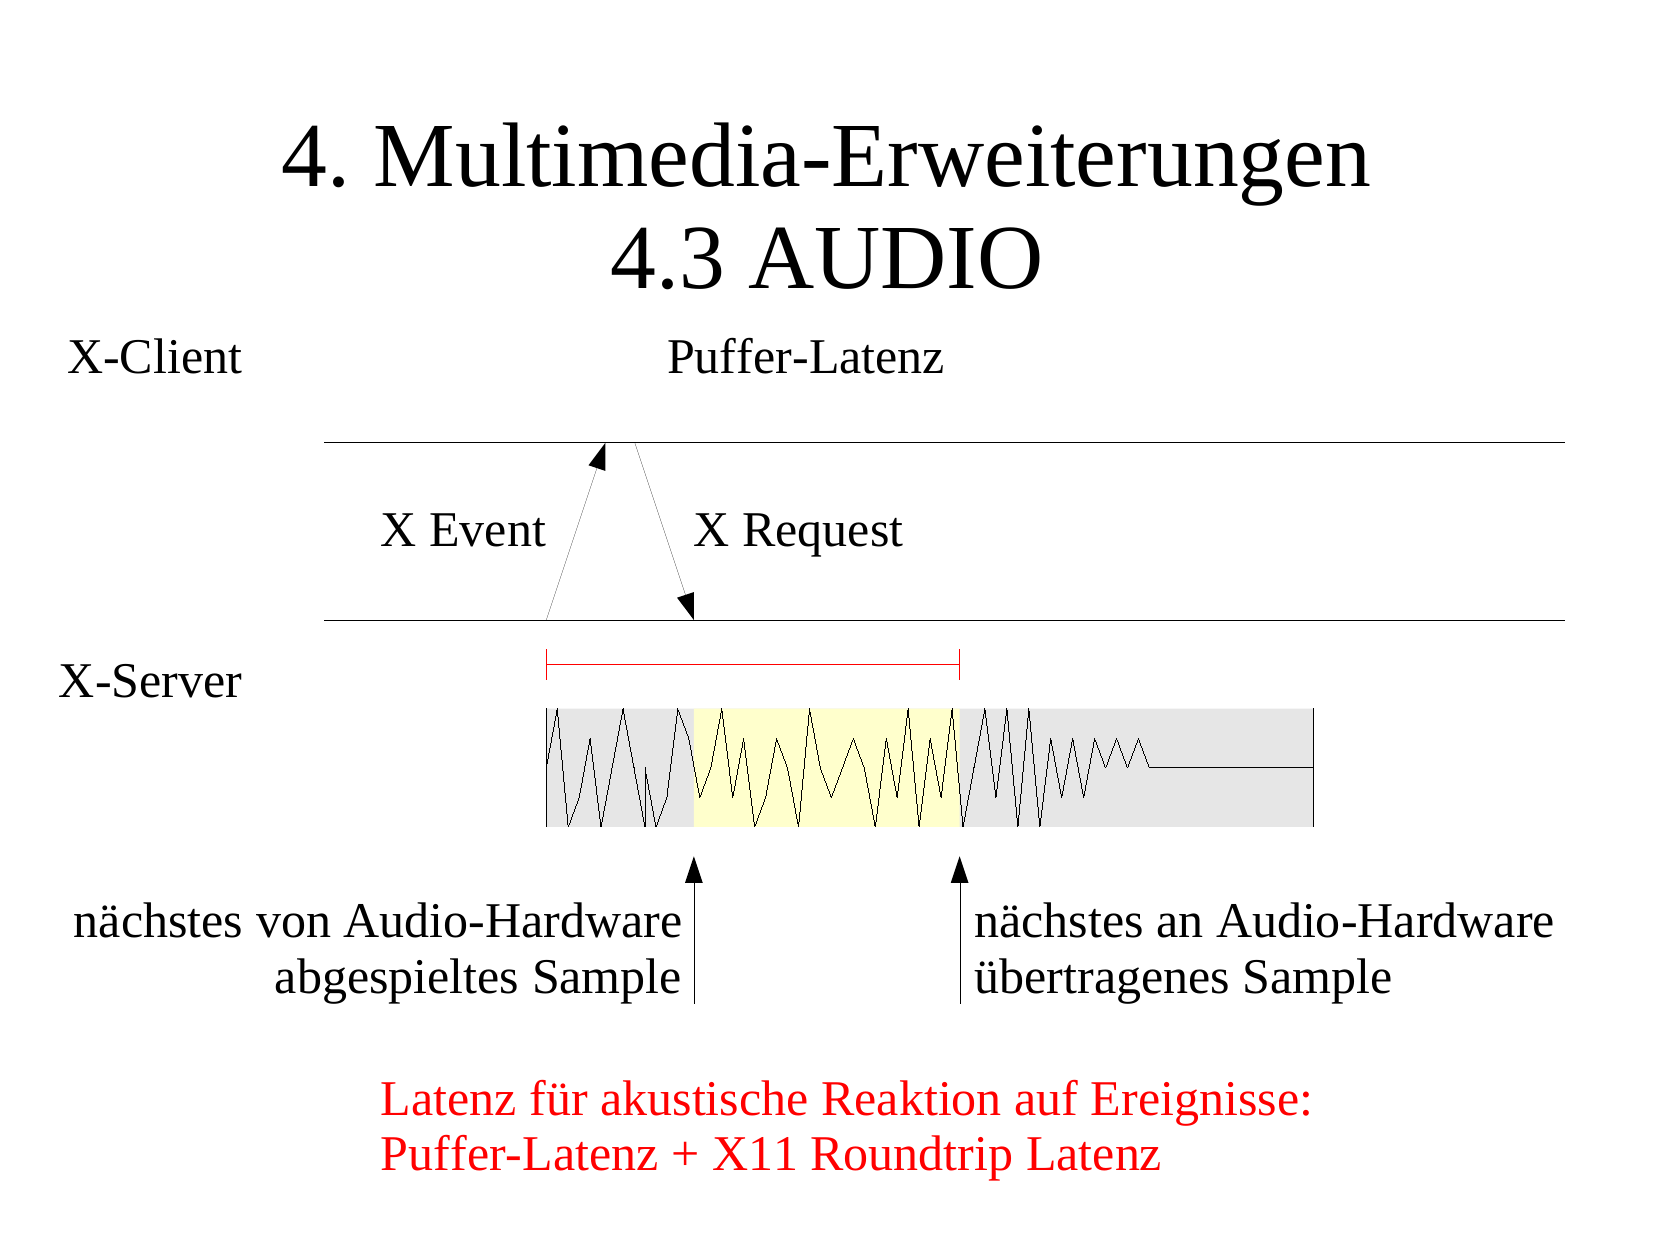

# 4. Multimedia-Erweiterungen 4.3 AUDIO
X-Client
X-Server
Puffer-Latenz
X Event
X Request
nächstes von Audio-Hardware
abgespieltes Sample
nächstes an Audio-Hardware
übertragenes Sample
Latenz für akustische Reaktion auf Ereignisse:
Puffer-Latenz + X11 Roundtrip Latenz